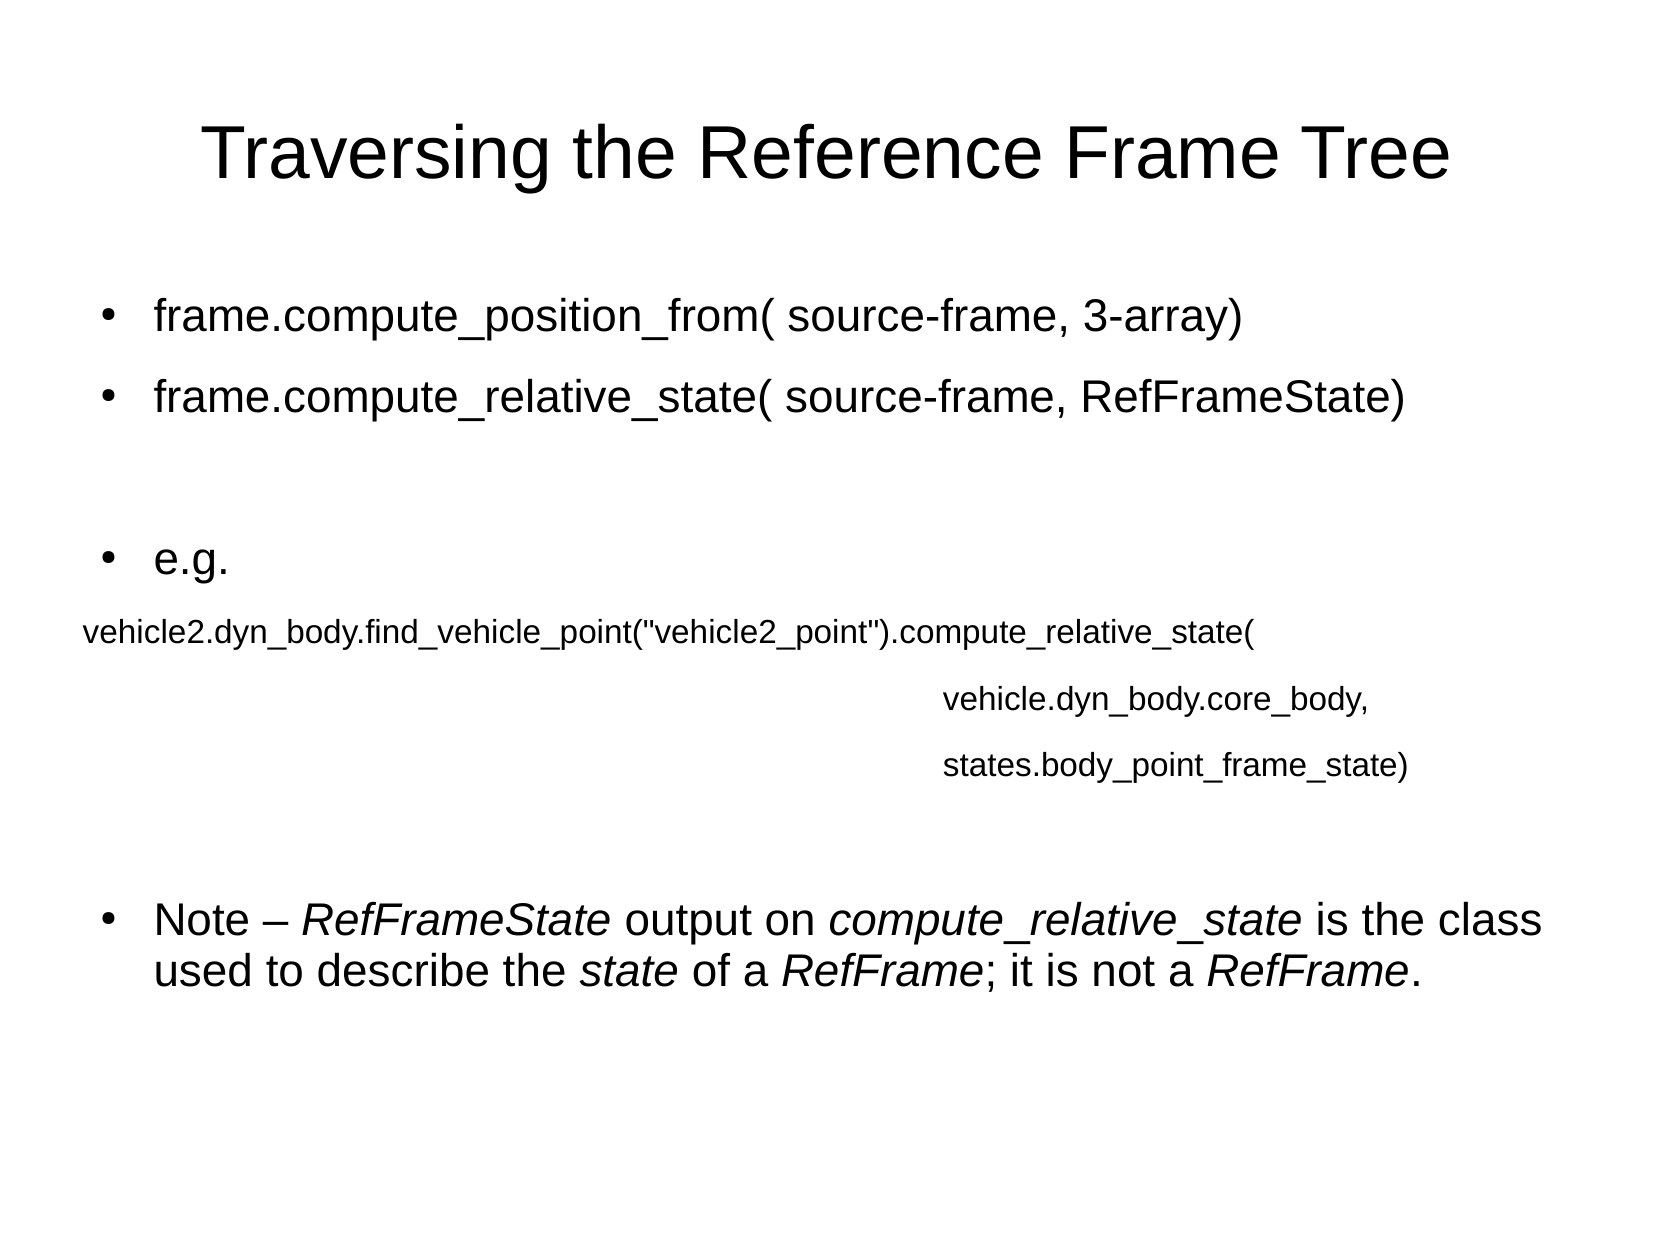

# Traversing the Reference Frame Tree
frame.compute_position_from( source-frame, 3-array)
frame.compute_relative_state( source-frame, RefFrameState)
e.g.
vehicle2.dyn_body.find_vehicle_point("vehicle2_point").compute_relative_state(
 vehicle.dyn_body.core_body,
 states.body_point_frame_state)
Note – RefFrameState output on compute_relative_state is the class used to describe the state of a RefFrame; it is not a RefFrame.